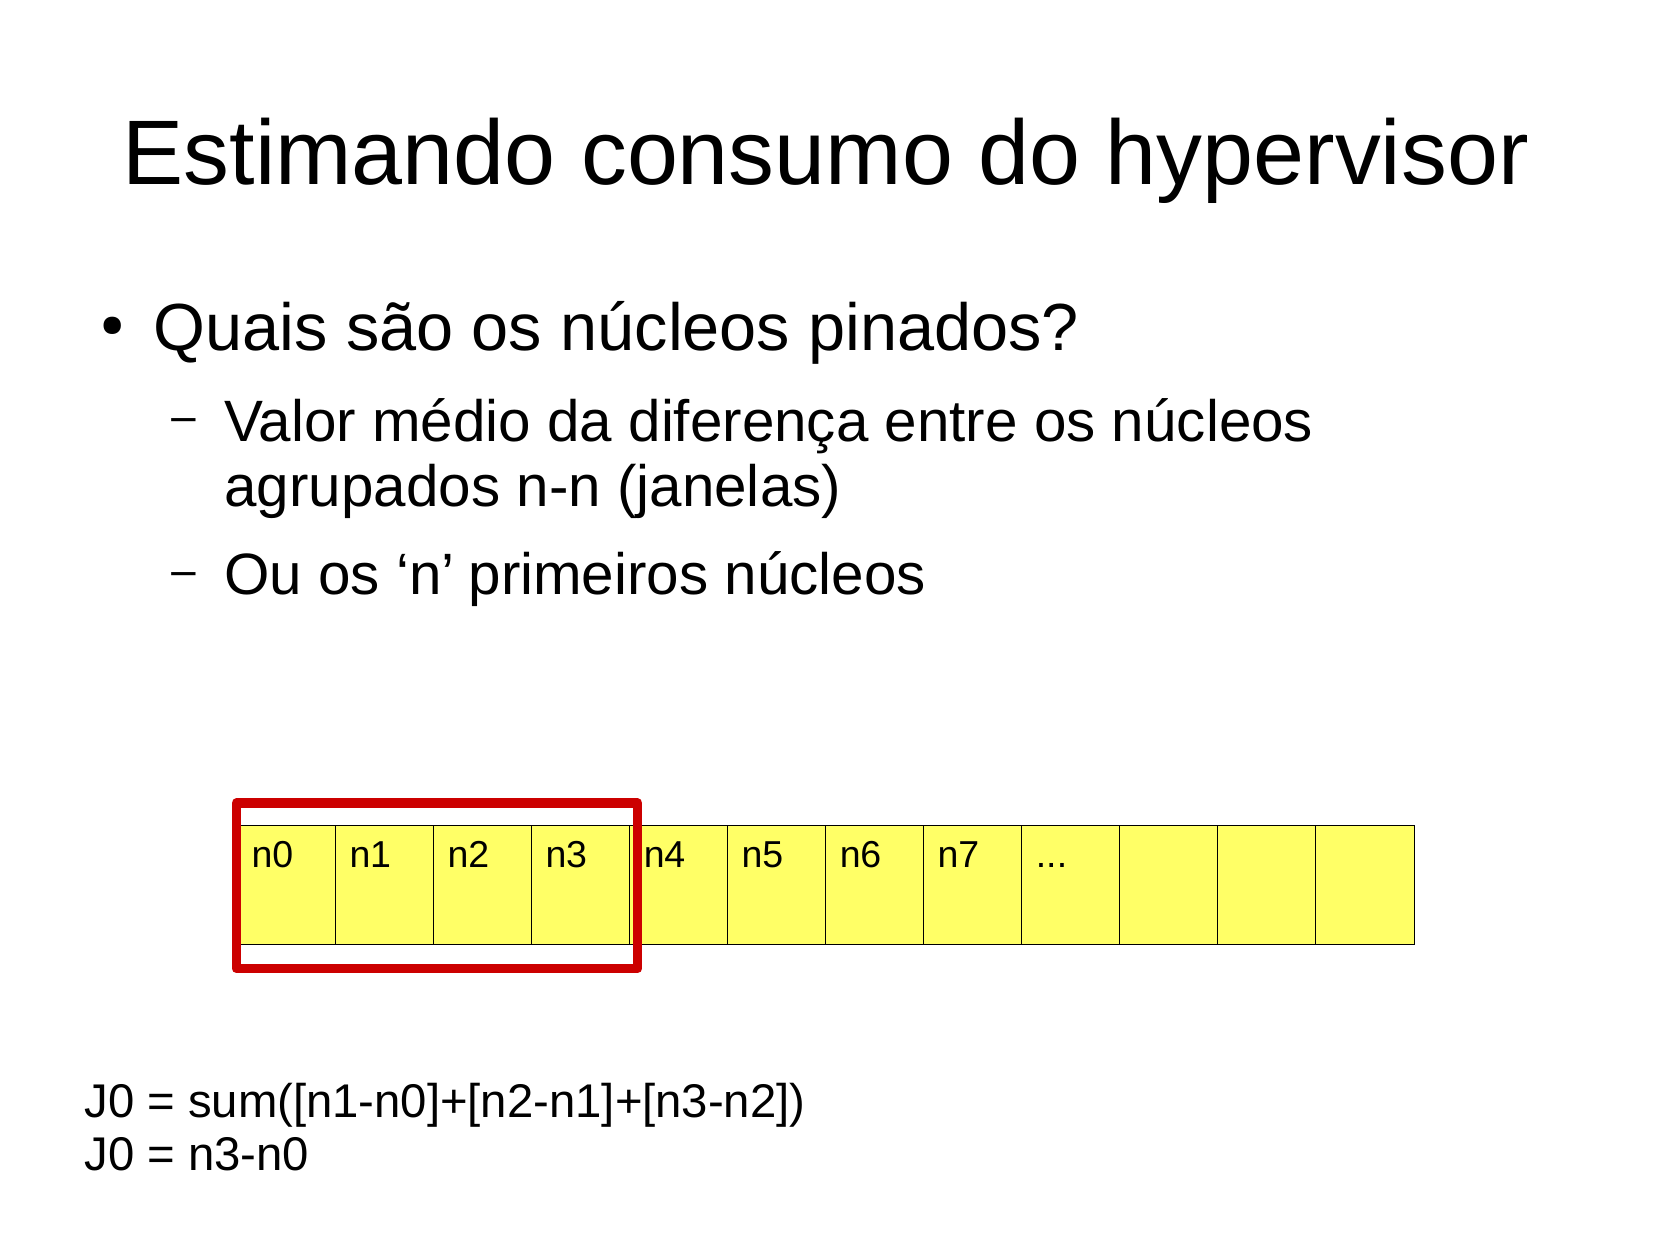

# Estimando consumo do hypervisor
Quais são os núcleos pinados?
Valor médio da diferença entre os núcleos agrupados n-n (janelas)
Ou os ‘n’ primeiros núcleos
| n0 | n1 | n2 | n3 | n4 | n5 | n6 | n7 | ... | | | |
| --- | --- | --- | --- | --- | --- | --- | --- | --- | --- | --- | --- |
J0 = sum([n1-n0]+[n2-n1]+[n3-n2])
J0 = n3-n0